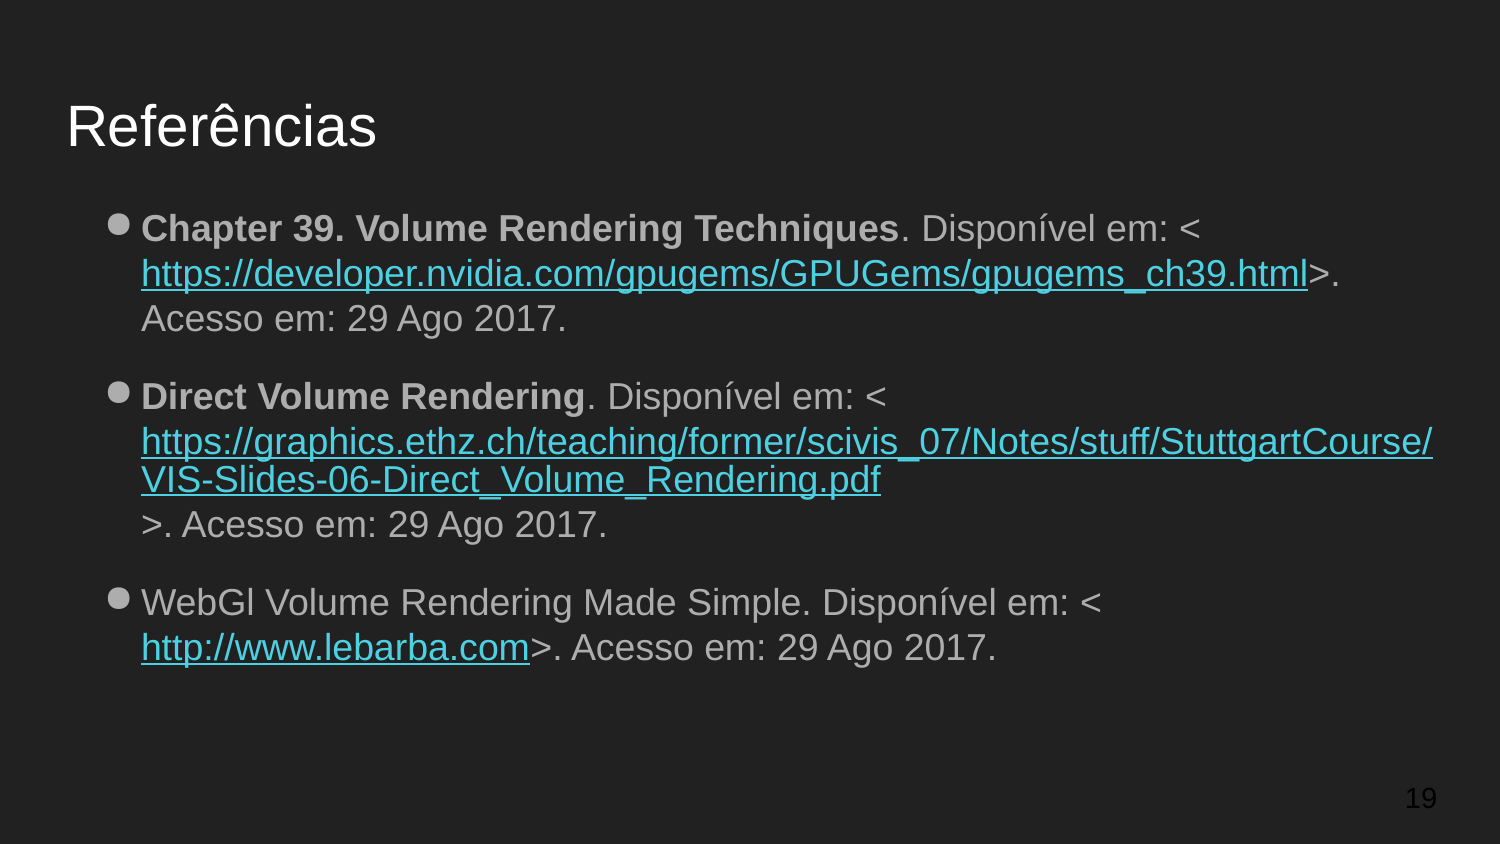

# Referências
Chapter 39. Volume Rendering Techniques. Disponível em: <https://developer.nvidia.com/gpugems/GPUGems/gpugems_ch39.html>. Acesso em: 29 Ago 2017.
Direct Volume Rendering. Disponível em: <https://graphics.ethz.ch/teaching/former/scivis_07/Notes/stuff/StuttgartCourse/VIS-Slides-06-Direct_Volume_Rendering.pdf>. Acesso em: 29 Ago 2017.
WebGl Volume Rendering Made Simple. Disponível em: <http://www.lebarba.com>. Acesso em: 29 Ago 2017.